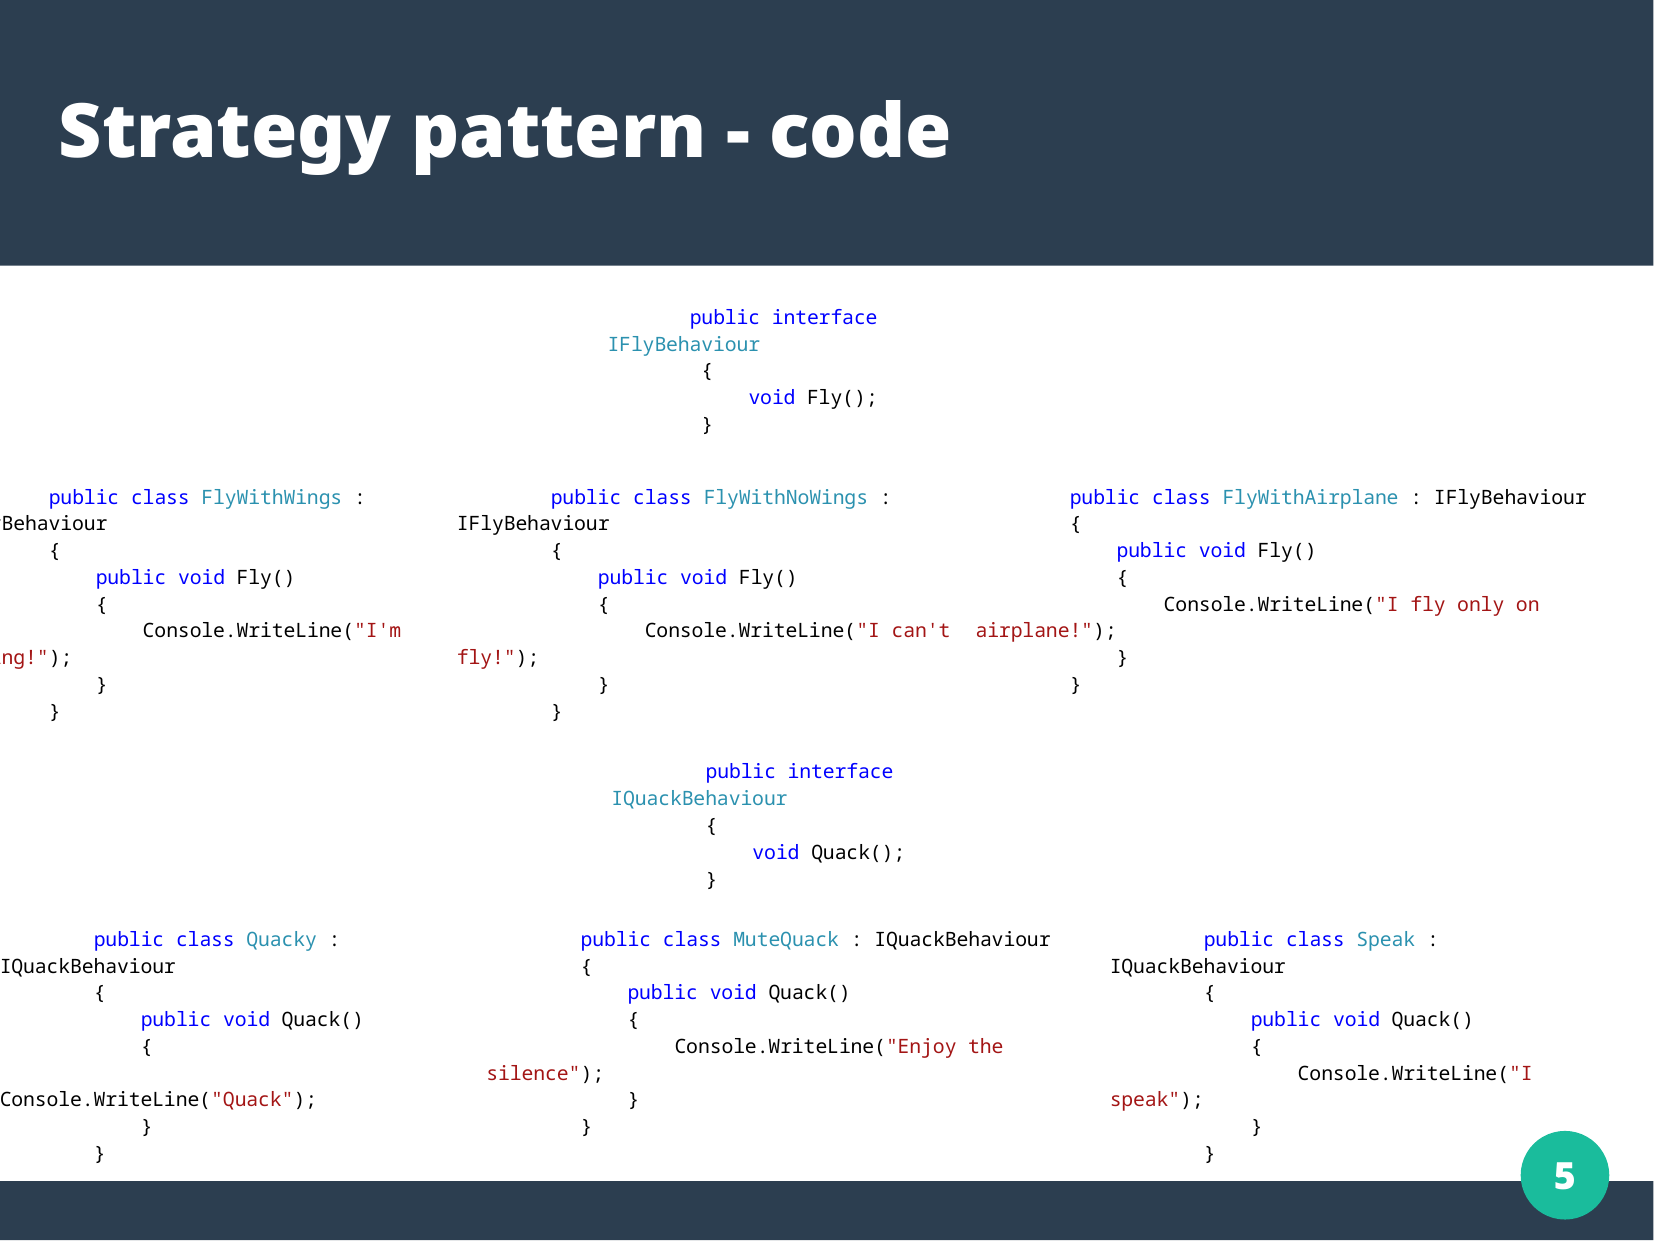

# Strategy pattern - code
 public interface IFlyBehaviour
 {
 void Fly();
 }
 public class FlyWithWings : IFlyBehaviour
 {
 public void Fly()
 {
 Console.WriteLine("I'm flying!");
 }
 }
 public class FlyWithNoWings : IFlyBehaviour
 {
 public void Fly()
 {
 Console.WriteLine("I can't fly!");
 }
 }
 public class FlyWithAirplane : IFlyBehaviour
 {
 public void Fly()
 {
 Console.WriteLine("I fly only on airplane!");
 }
 }
 public interface IQuackBehaviour
 {
 void Quack();
 }
 public class Quacky : IQuackBehaviour
 {
 public void Quack()
 {
 Console.WriteLine("Quack");
 }
 }
 public class MuteQuack : IQuackBehaviour
 {
 public void Quack()
 {
 Console.WriteLine("Enjoy the silence");
 }
 }
 public class Speak : IQuackBehaviour
 {
 public void Quack()
 {
 Console.WriteLine("I speak");
 }
 }
5